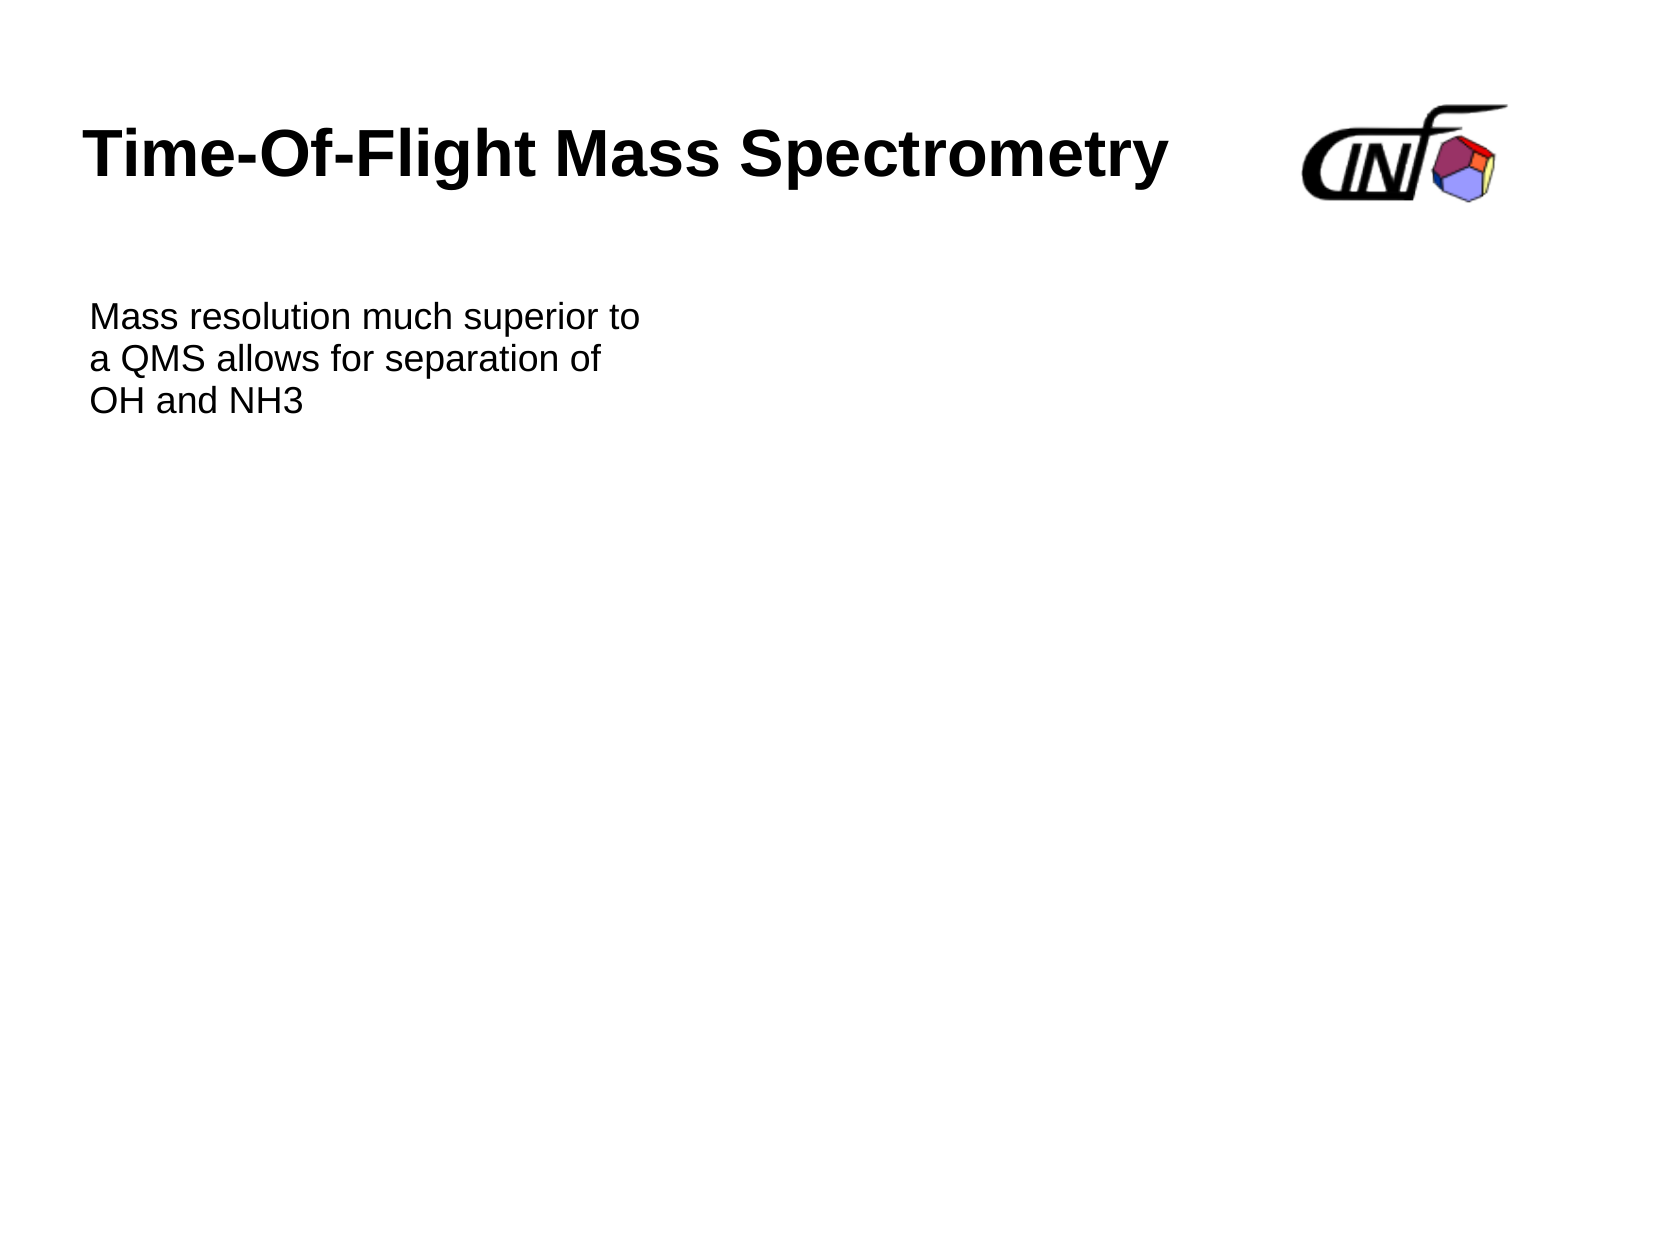

# Time-Of-Flight Mass Spectrometry
Mass resolution much superior to a QMS allows for separation of OH and NH3